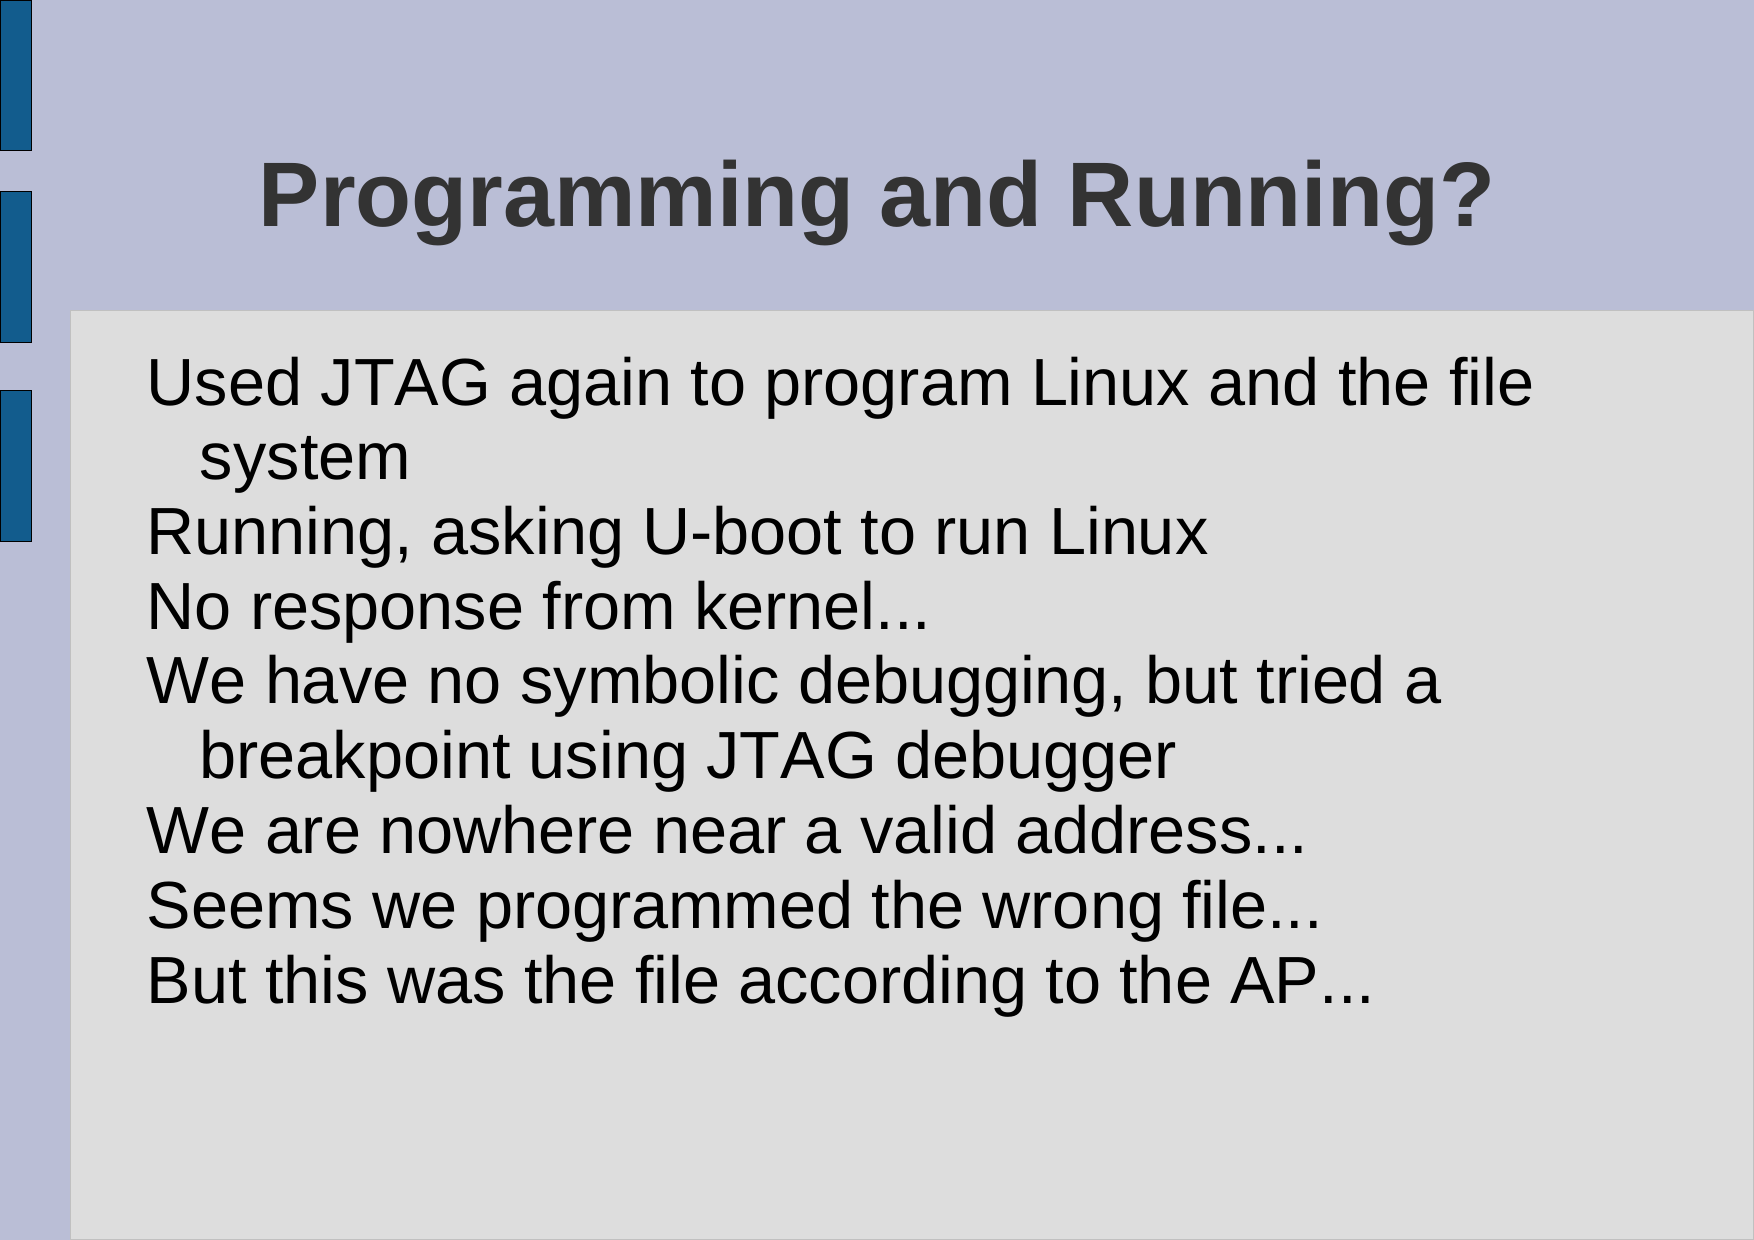

# Programming and Running?
Used JTAG again to program Linux and the file system
Running, asking U-boot to run Linux
No response from kernel...
We have no symbolic debugging, but tried a breakpoint using JTAG debugger
We are nowhere near a valid address...
Seems we programmed the wrong file...
But this was the file according to the AP...